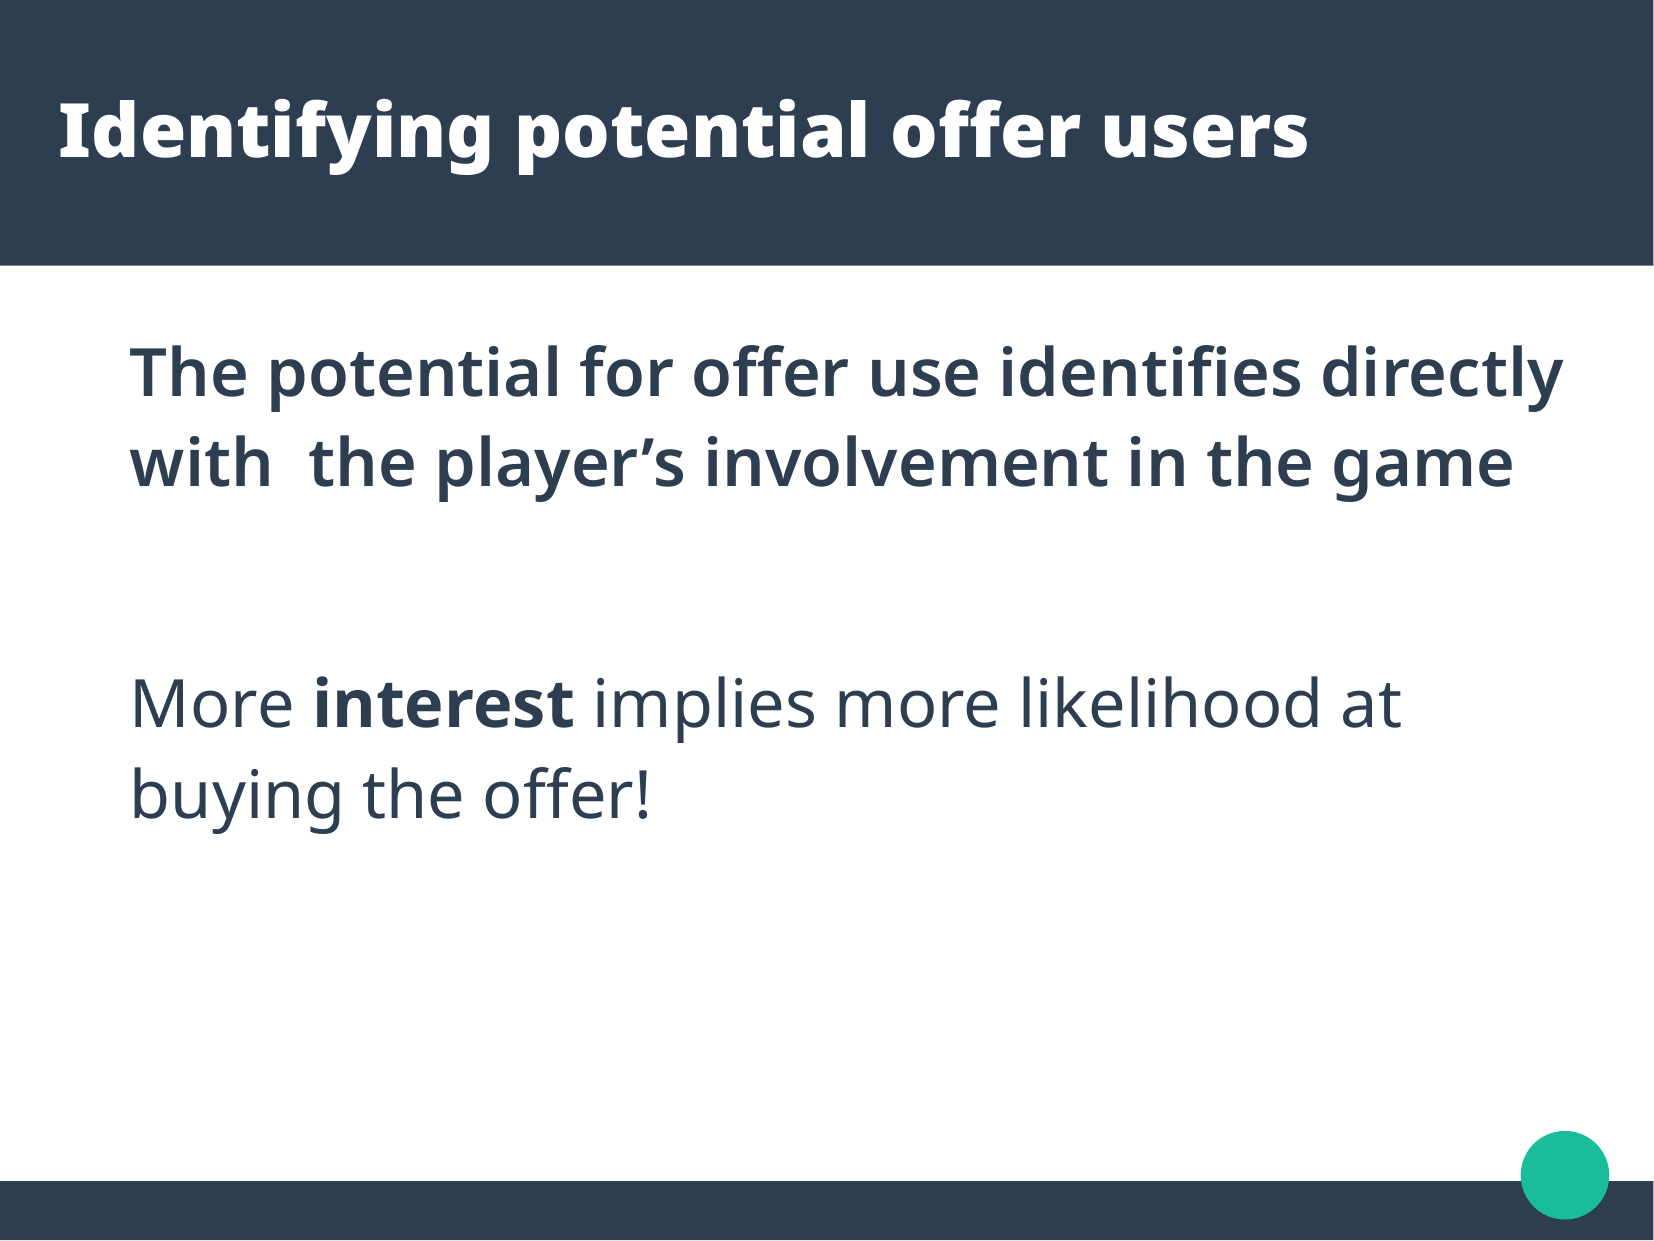

# Identifying potential offer users
The potential for offer use identifies directly with the player’s involvement in the game
More interest implies more likelihood at buying the offer!